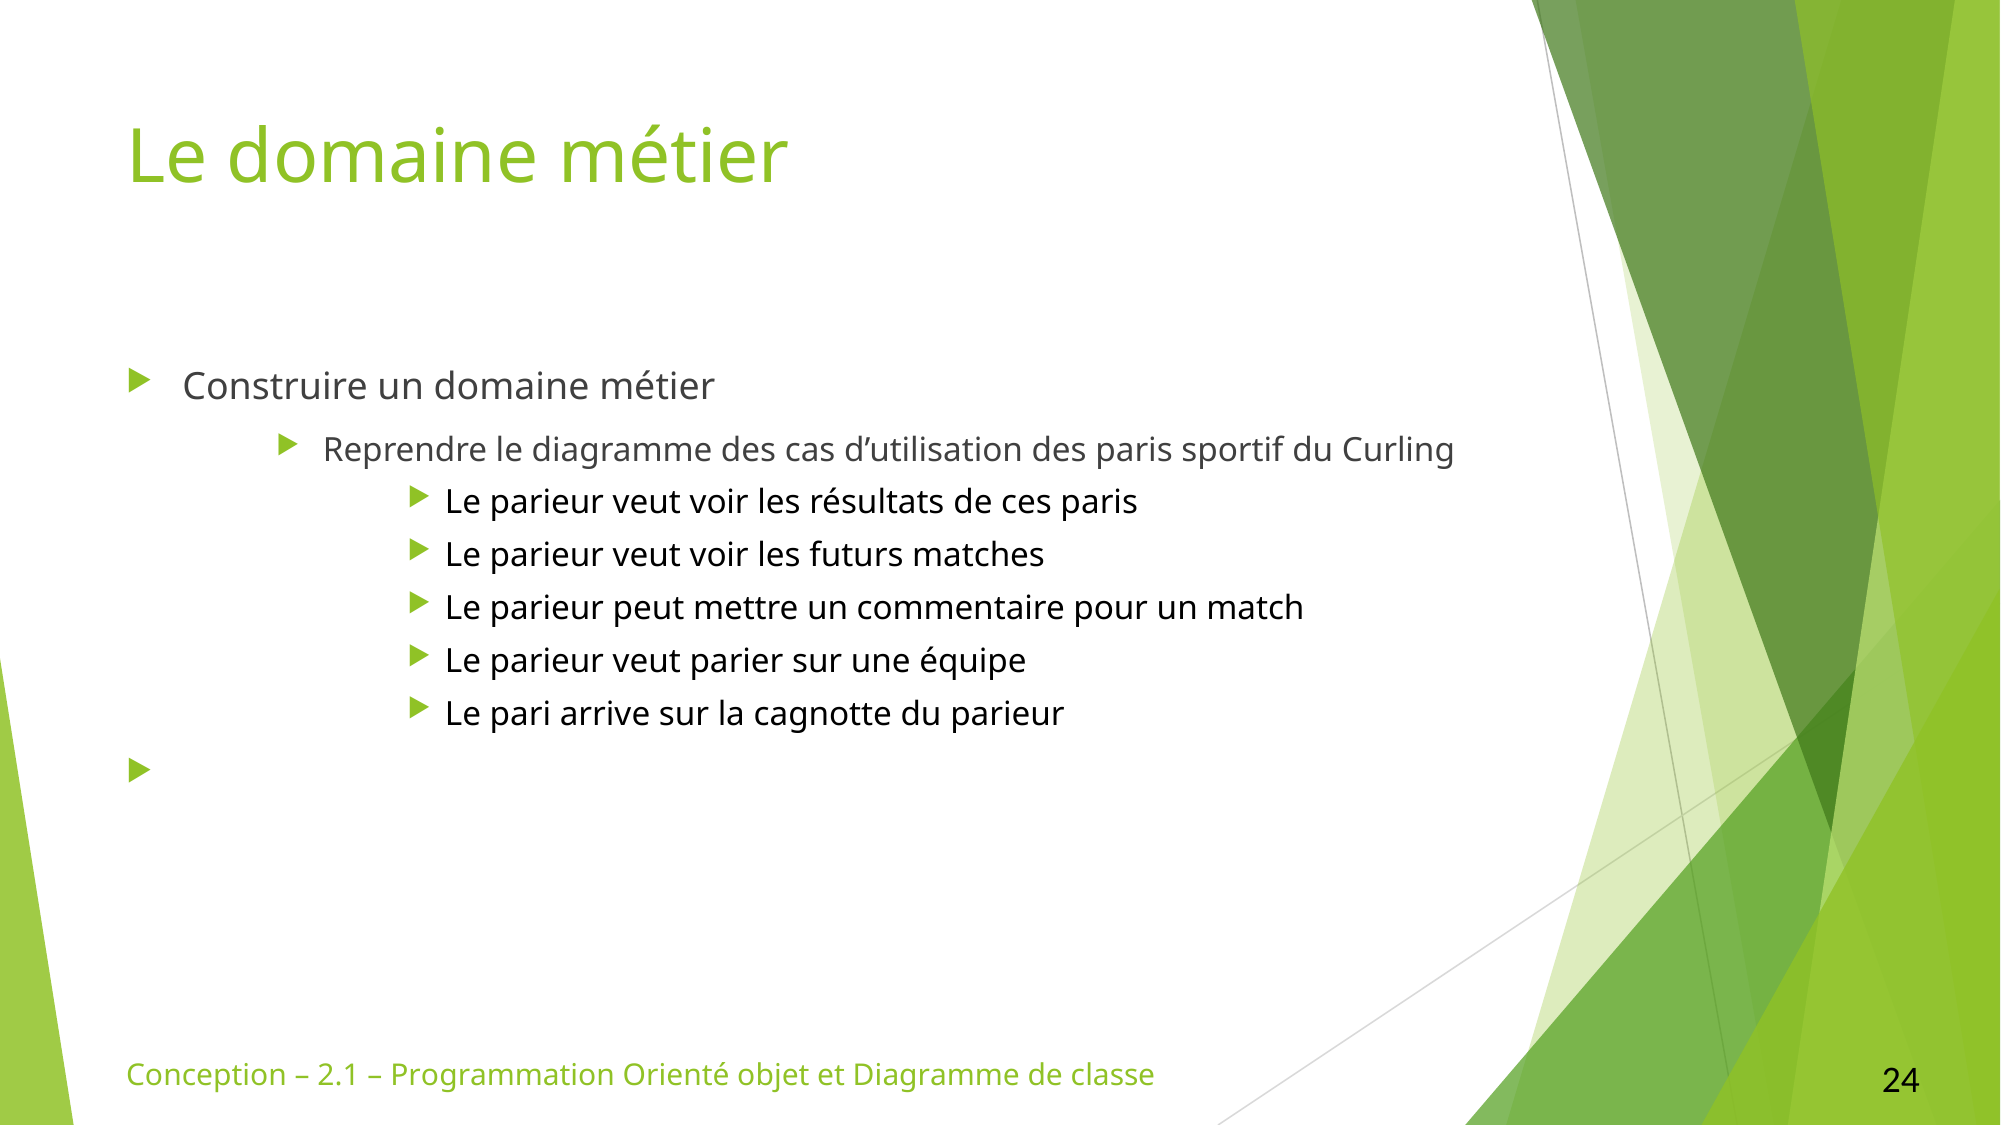

# Le domaine métier
Construire un domaine métier
Reprendre le diagramme des cas d’utilisation des paris sportif du Curling
Le parieur veut voir les résultats de ces paris
Le parieur veut voir les futurs matches
Le parieur peut mettre un commentaire pour un match
Le parieur veut parier sur une équipe
Le pari arrive sur la cagnotte du parieur
Conception – 2.1 – Programmation Orienté objet et Diagramme de classe